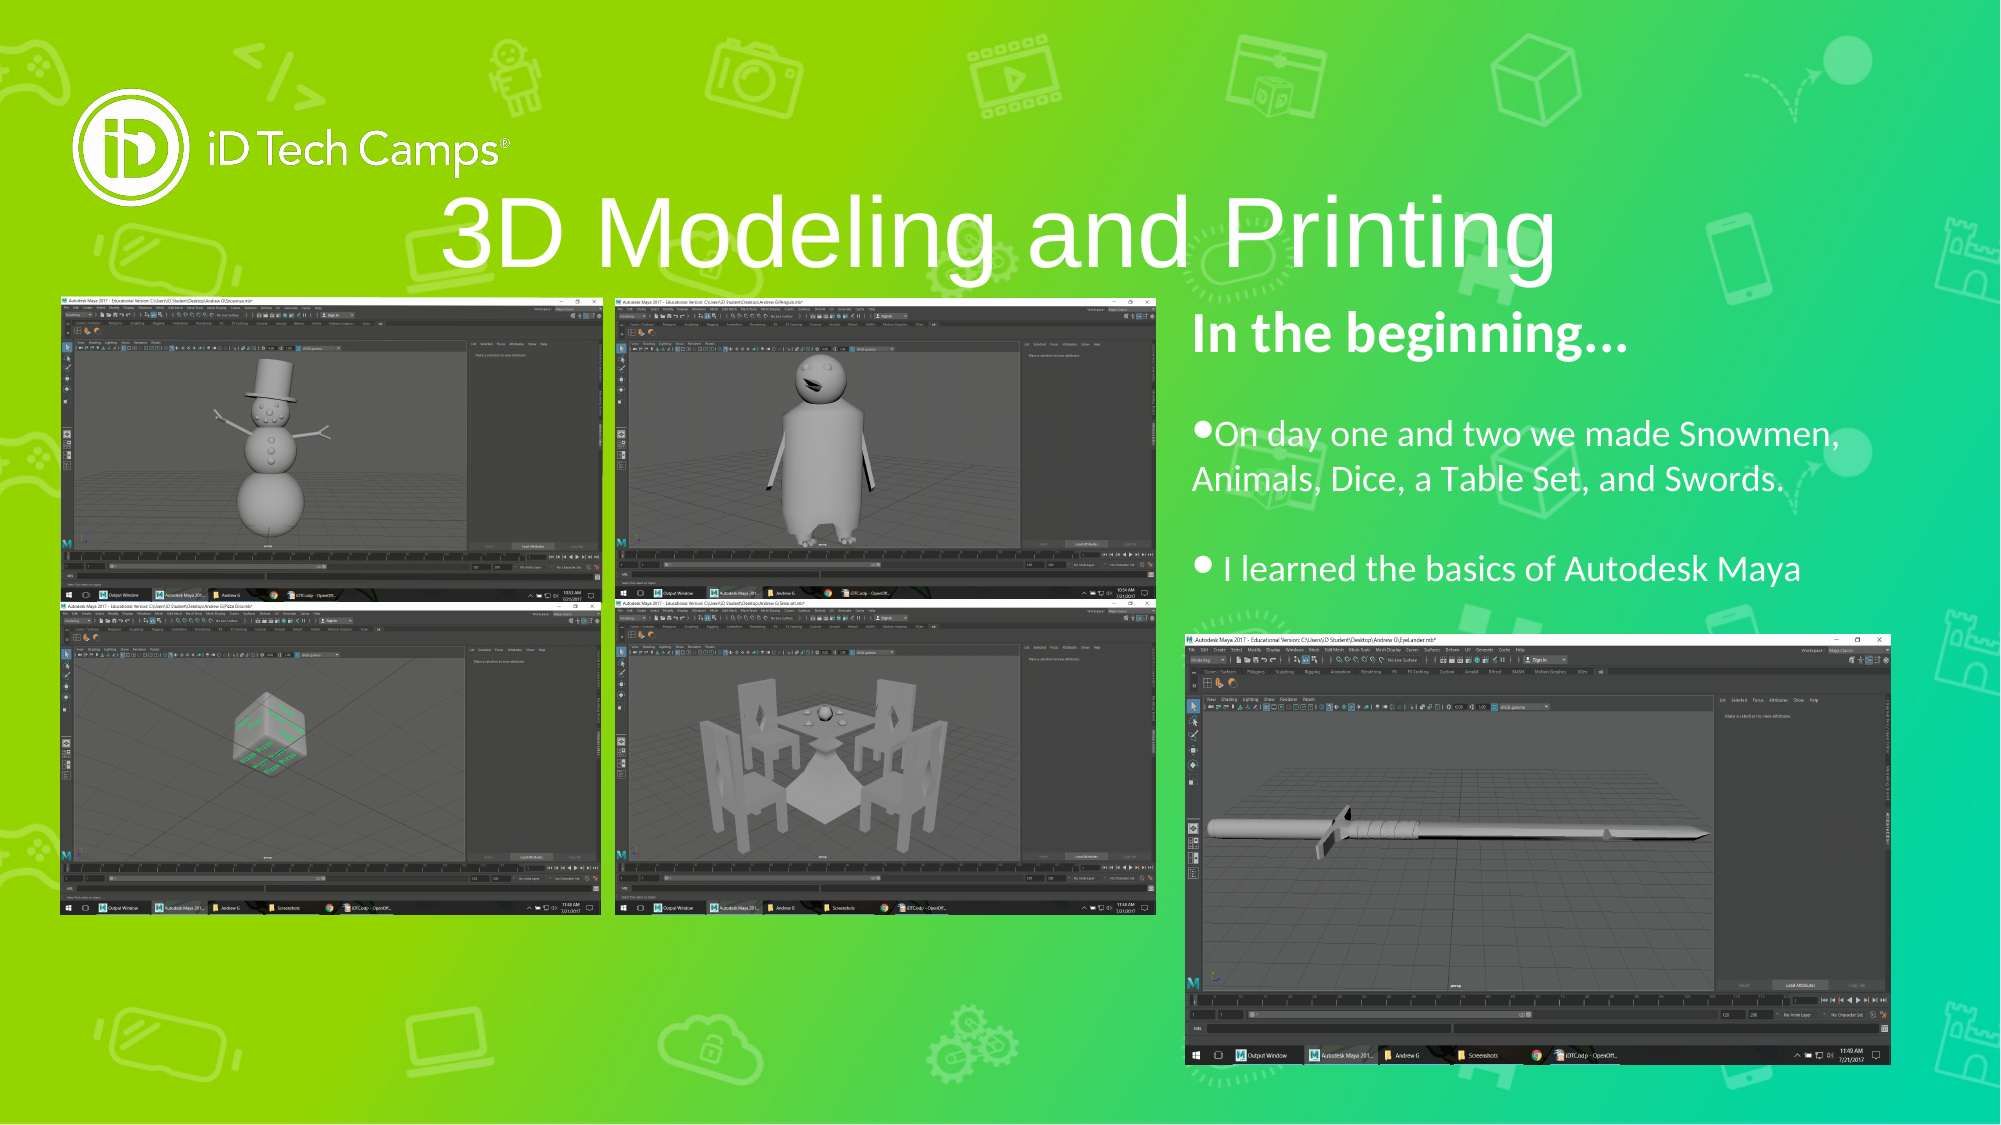

3D Modeling and Printing
In the beginning...
On day one and two we made Snowmen, Animals, Dice, a Table Set, and Swords.
 I learned the basics of Autodesk Maya